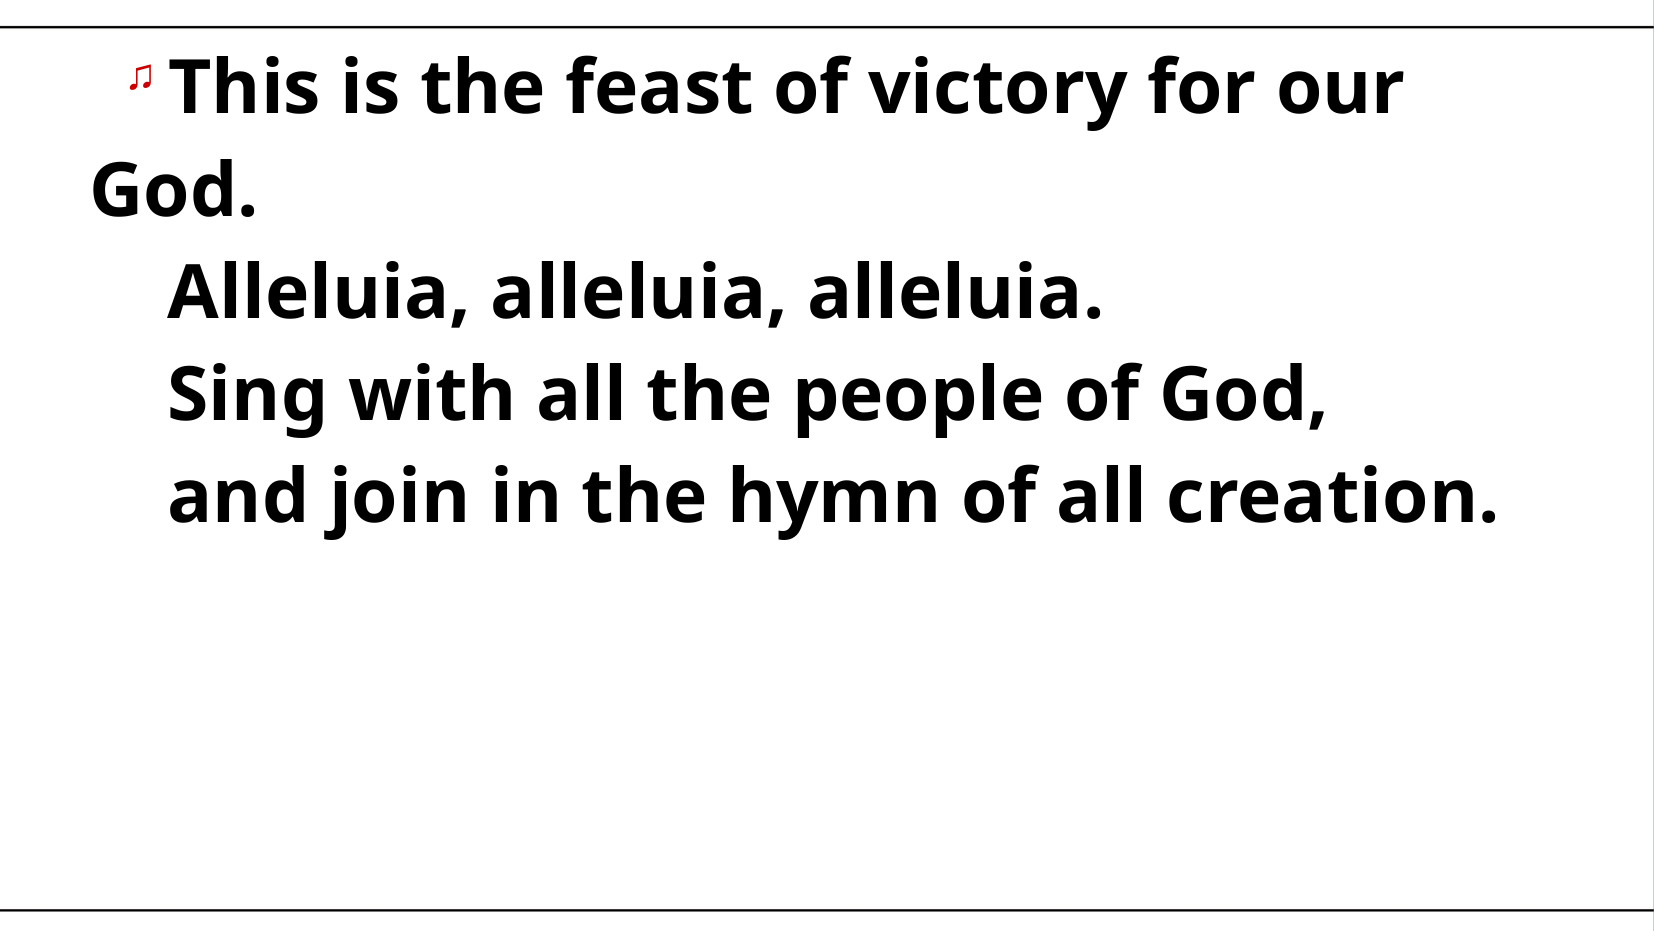

♫ This is the feast of victory for our God.
 Alleluia, alleluia, alleluia.
 Sing with all the people of God,
 and join in the hymn of all creation.